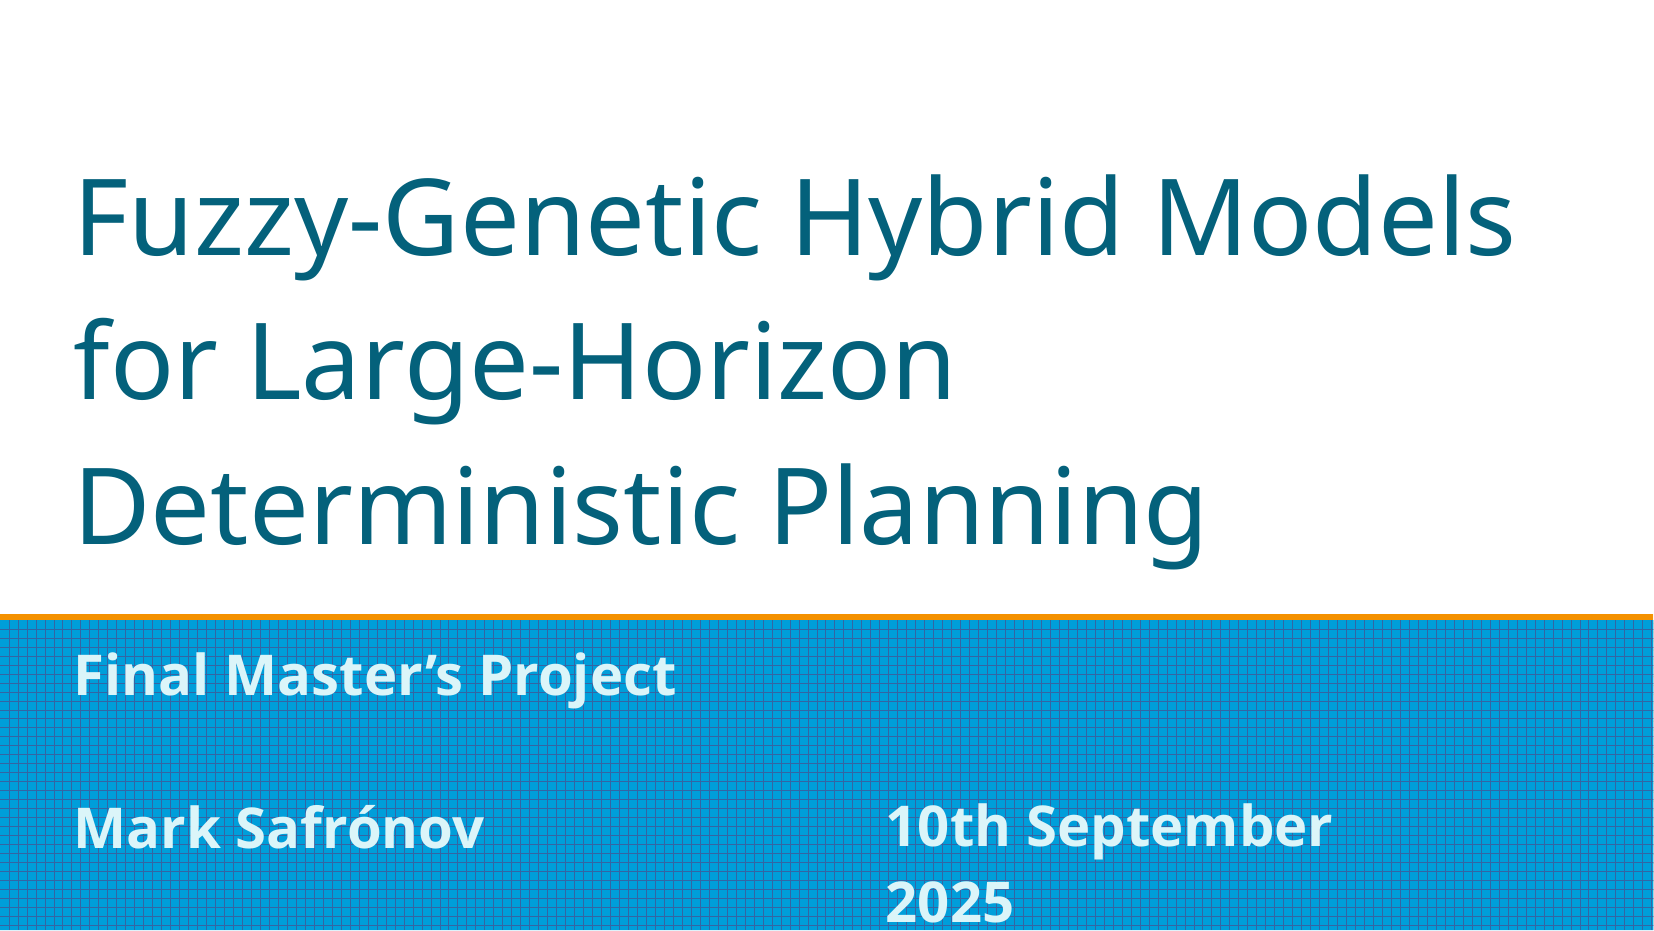

# Fuzzy-Genetic Hybrid Models
for Large-Horizon
Deterministic Planning
Final Master’s Project
Mark Safrónov
10th September 2025